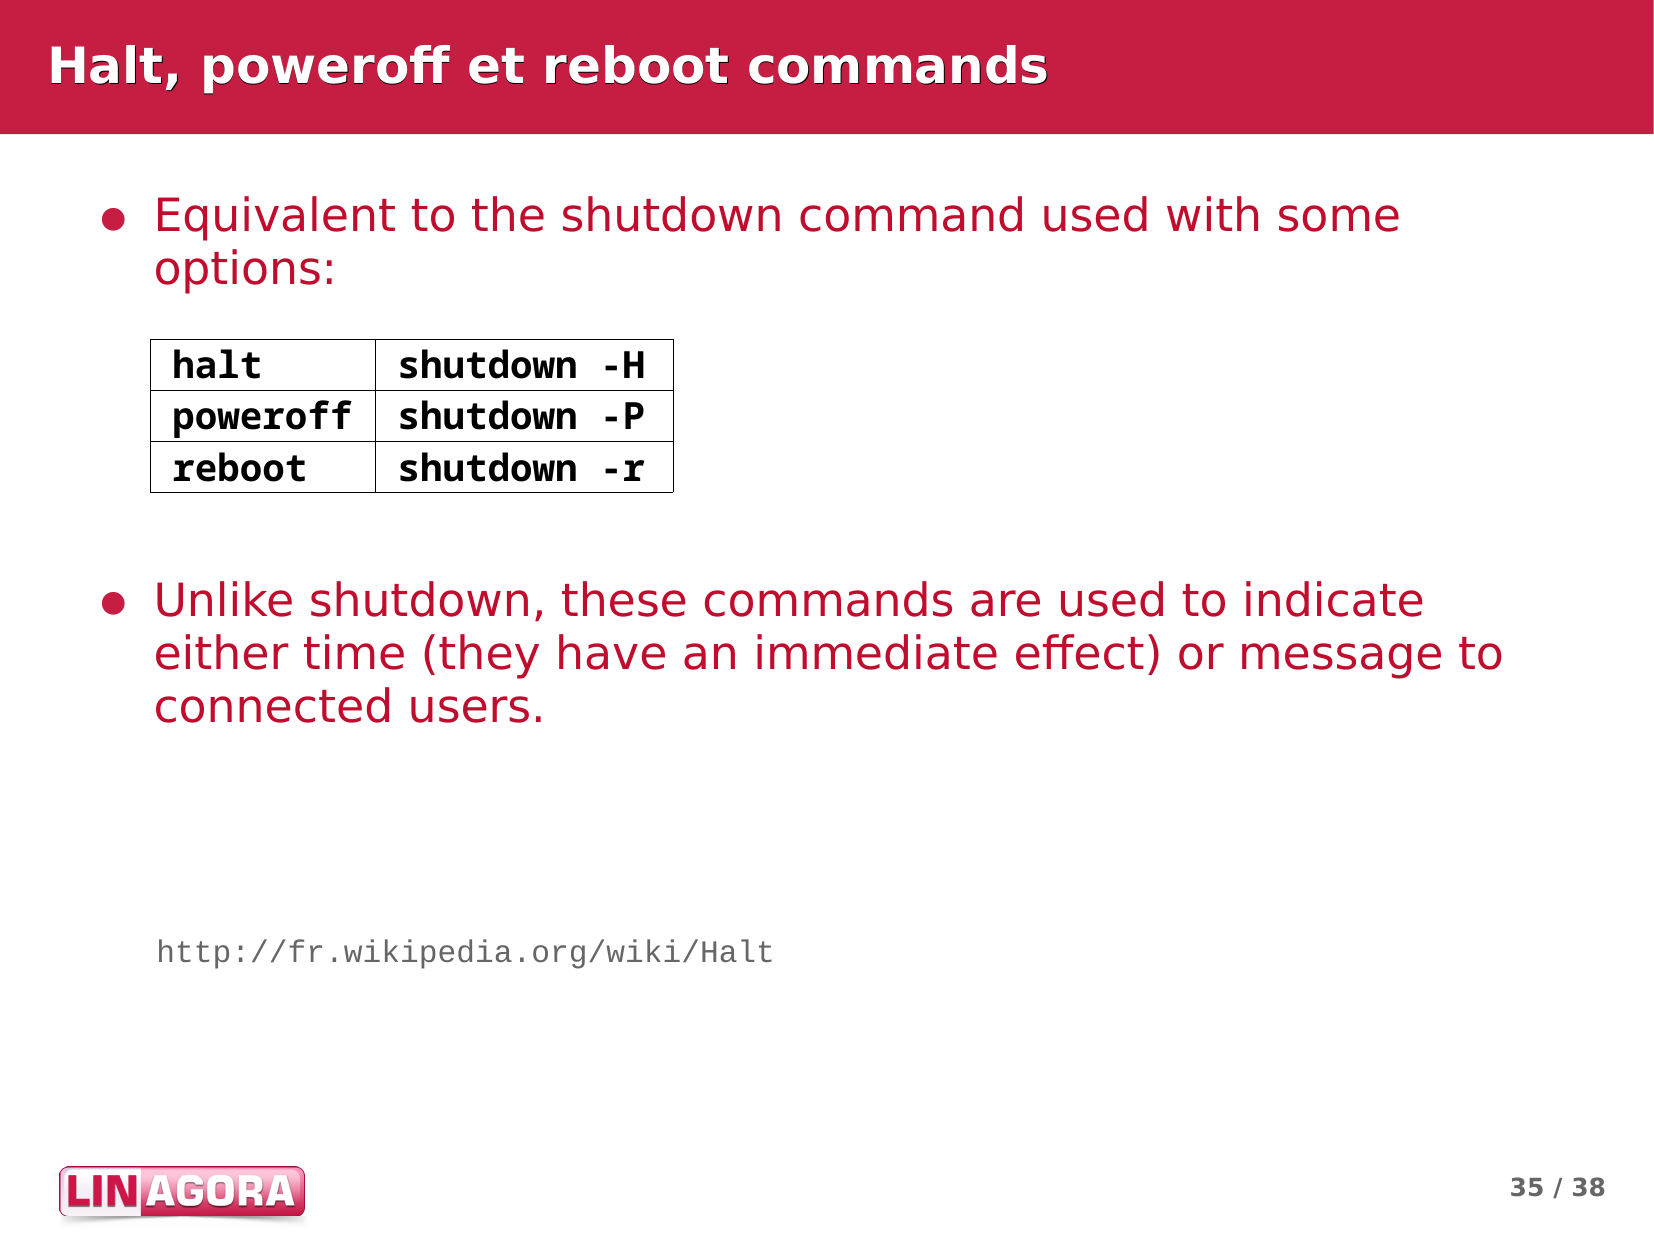

# Halt, poweroff et reboot commands
Equivalent to the shutdown command used with some options:
Unlike shutdown, these commands are used to indicate either time (they have an immediate effect) or message to connected users.
| halt | shutdown -H |
| --- | --- |
| poweroff | shutdown -P |
| reboot | shutdown -r |
http://fr.wikipedia.org/wiki/Halt